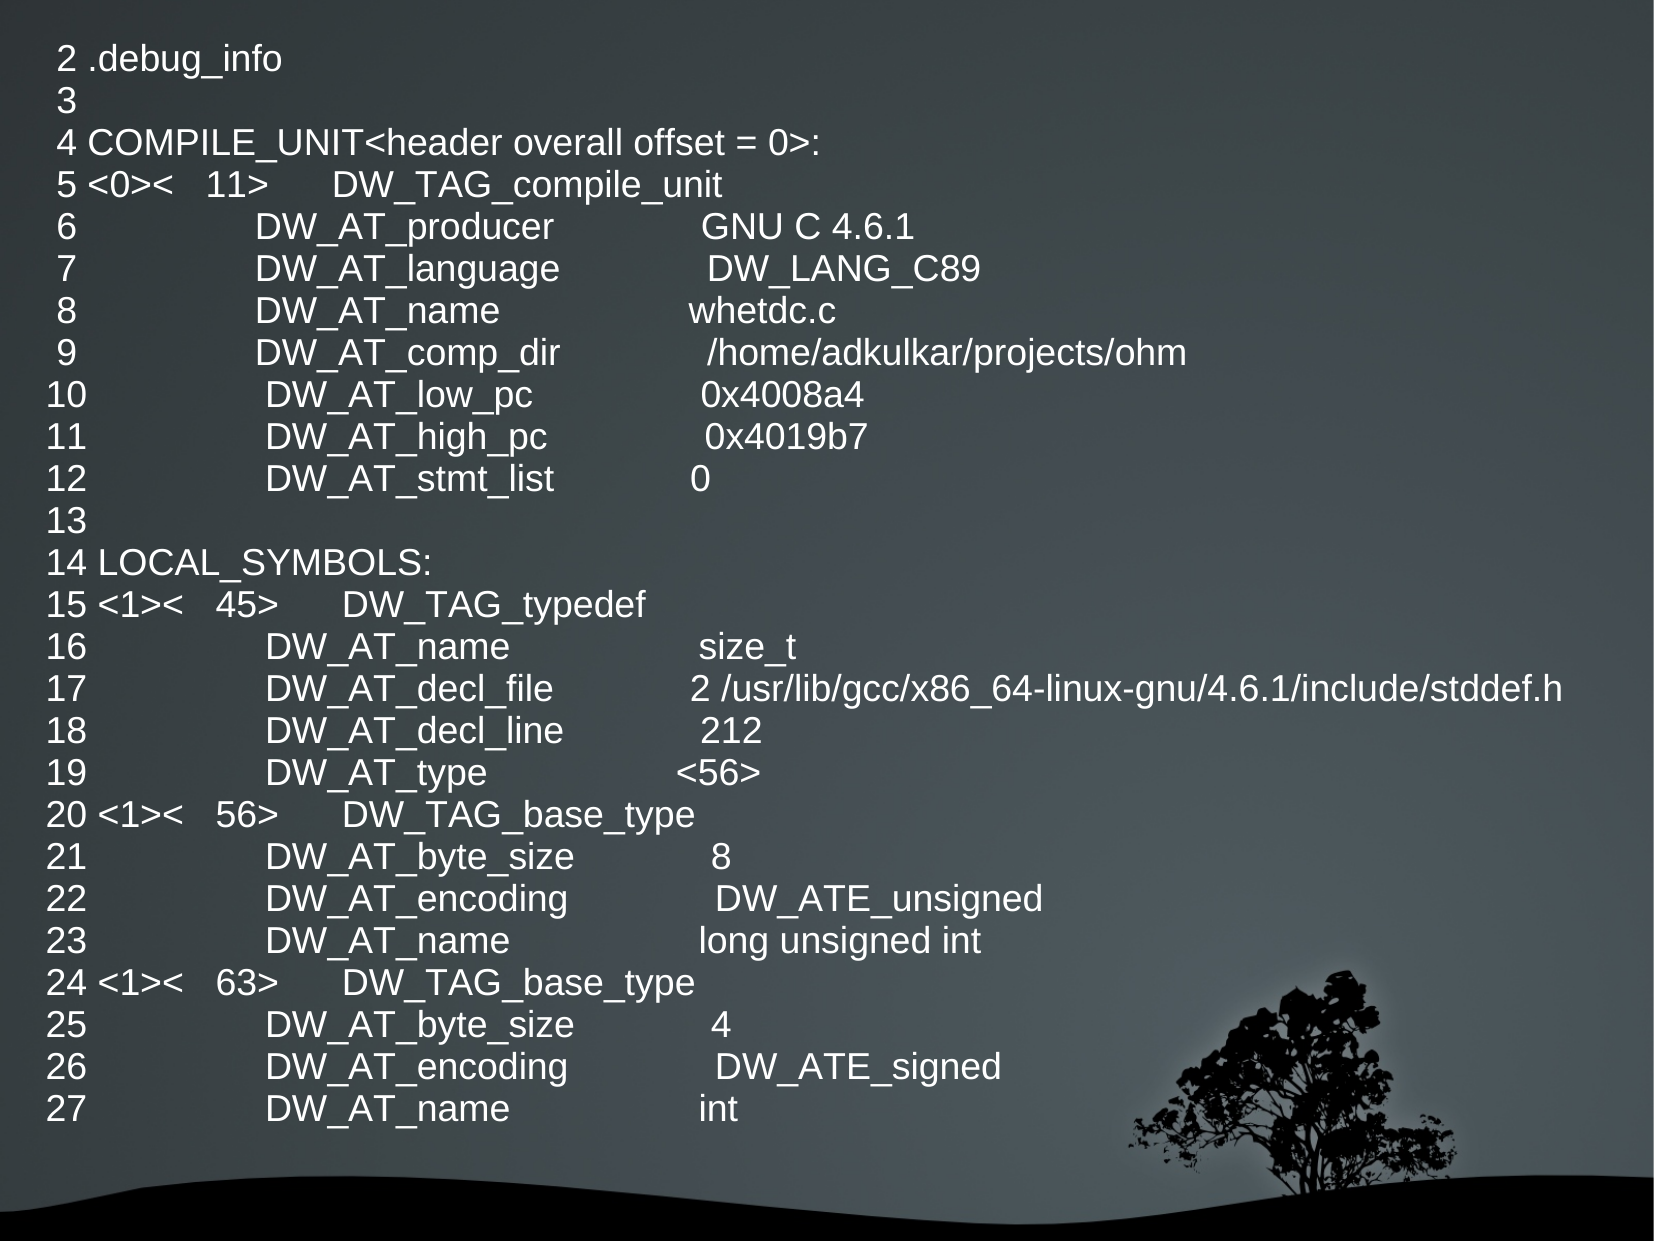

2 .debug_info
 3
 4 COMPILE_UNIT<header overall offset = 0>:
 5 <0>< 11> DW_TAG_compile_unit
 6 DW_AT_producer GNU C 4.6.1
 7 DW_AT_language DW_LANG_C89
 8 DW_AT_name whetdc.c
 9 DW_AT_comp_dir /home/adkulkar/projects/ohm
 10 DW_AT_low_pc 0x4008a4
 11 DW_AT_high_pc 0x4019b7
 12 DW_AT_stmt_list 0
 13
 14 LOCAL_SYMBOLS:
 15 <1>< 45> DW_TAG_typedef
 16 DW_AT_name size_t
 17 DW_AT_decl_file 2 /usr/lib/gcc/x86_64-linux-gnu/4.6.1/include/stddef.h
 18 DW_AT_decl_line 212
 19 DW_AT_type <56>
 20 <1>< 56> DW_TAG_base_type
 21 DW_AT_byte_size 8
 22 DW_AT_encoding DW_ATE_unsigned
 23 DW_AT_name long unsigned int
 24 <1>< 63> DW_TAG_base_type
 25 DW_AT_byte_size 4
 26 DW_AT_encoding DW_ATE_signed
 27 DW_AT_name int